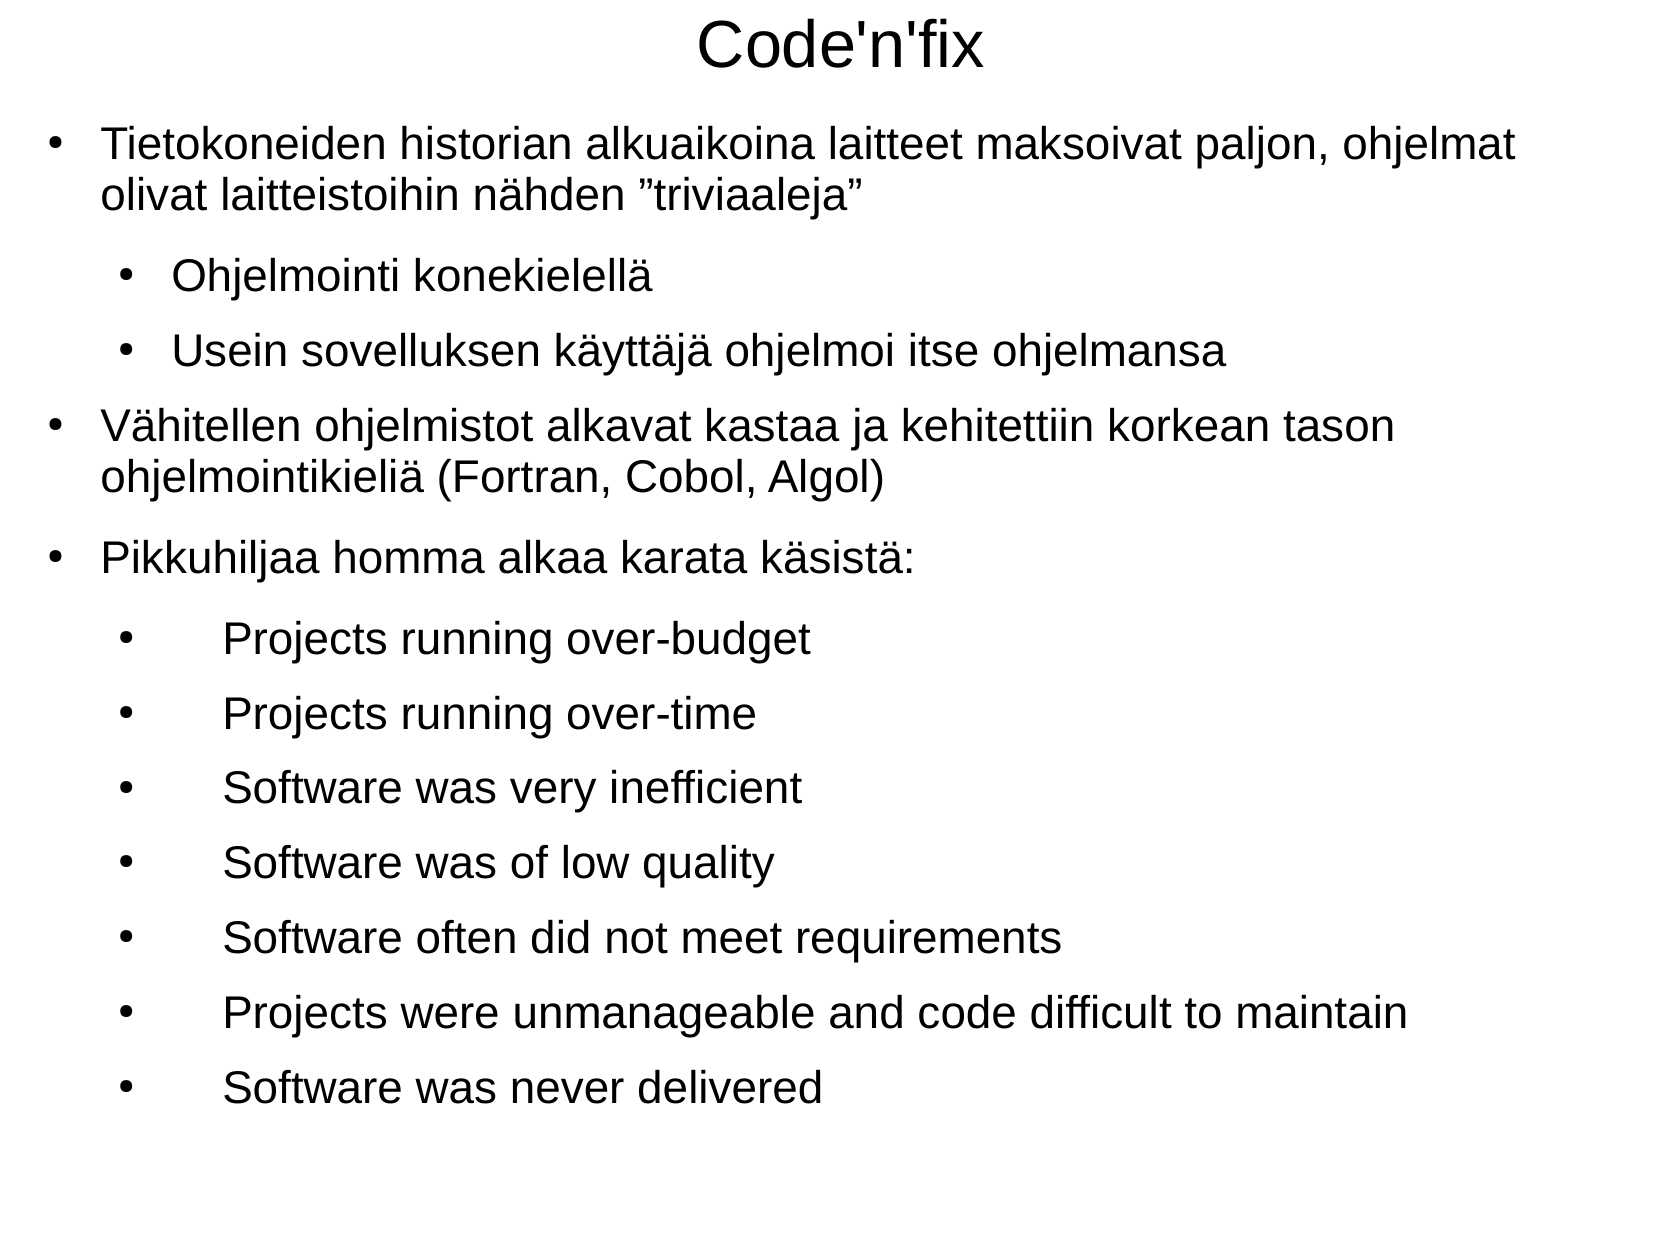

# Code'n'fix
Tietokoneiden historian alkuaikoina laitteet maksoivat paljon, ohjelmat olivat laitteistoihin nähden ”triviaaleja”
Ohjelmointi konekielellä
Usein sovelluksen käyttäjä ohjelmoi itse ohjelmansa
Vähitellen ohjelmistot alkavat kastaa ja kehitettiin korkean tason ohjelmointikieliä (Fortran, Cobol, Algol)
Pikkuhiljaa homma alkaa karata käsistä:
 Projects running over-budget
 Projects running over-time
 Software was very inefficient
 Software was of low quality
 Software often did not meet requirements
 Projects were unmanageable and code difficult to maintain
 Software was never delivered